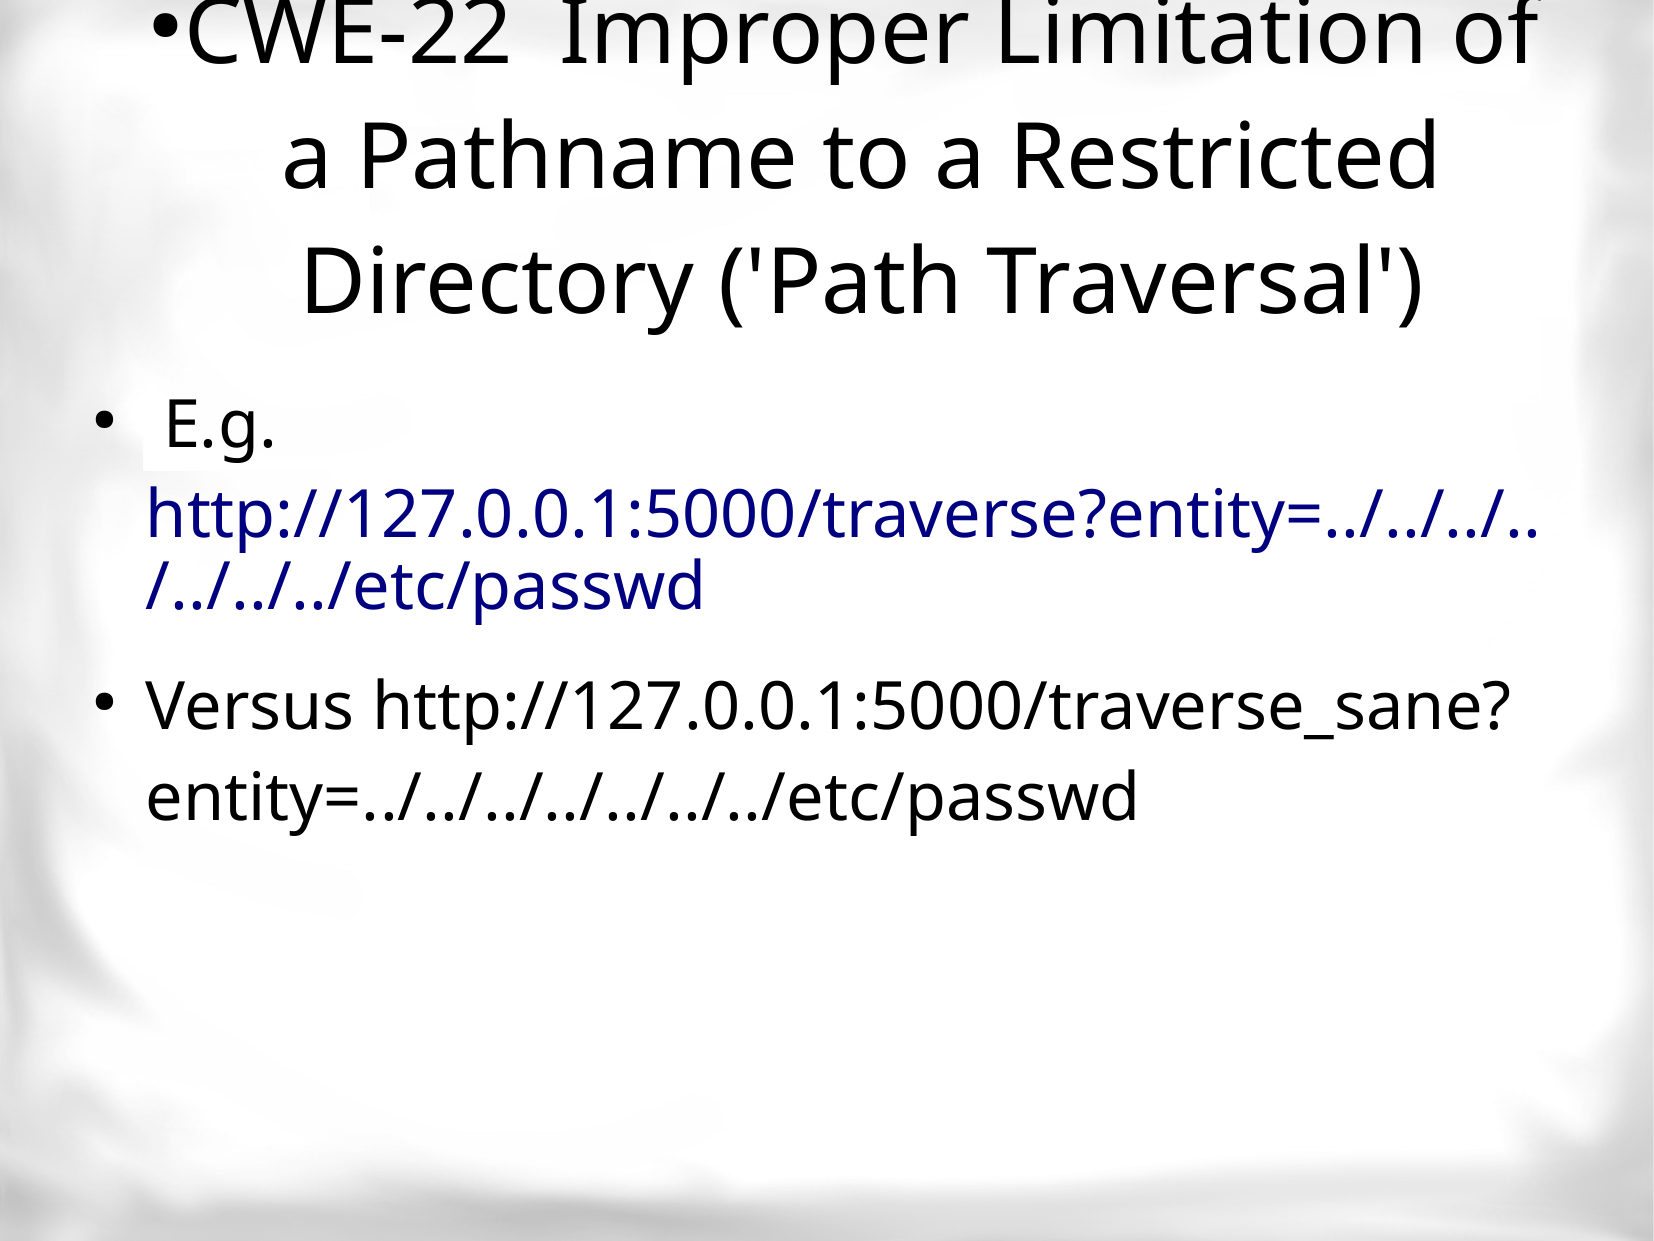

# CWE-22 	Improper Limitation of a Pathname to a Restricted Directory ('Path Traversal')
 E.g. http://127.0.0.1:5000/traverse?entity=../../../../../../../etc/passwd
Versus http://127.0.0.1:5000/traverse_sane?entity=../../../../../../../etc/passwd